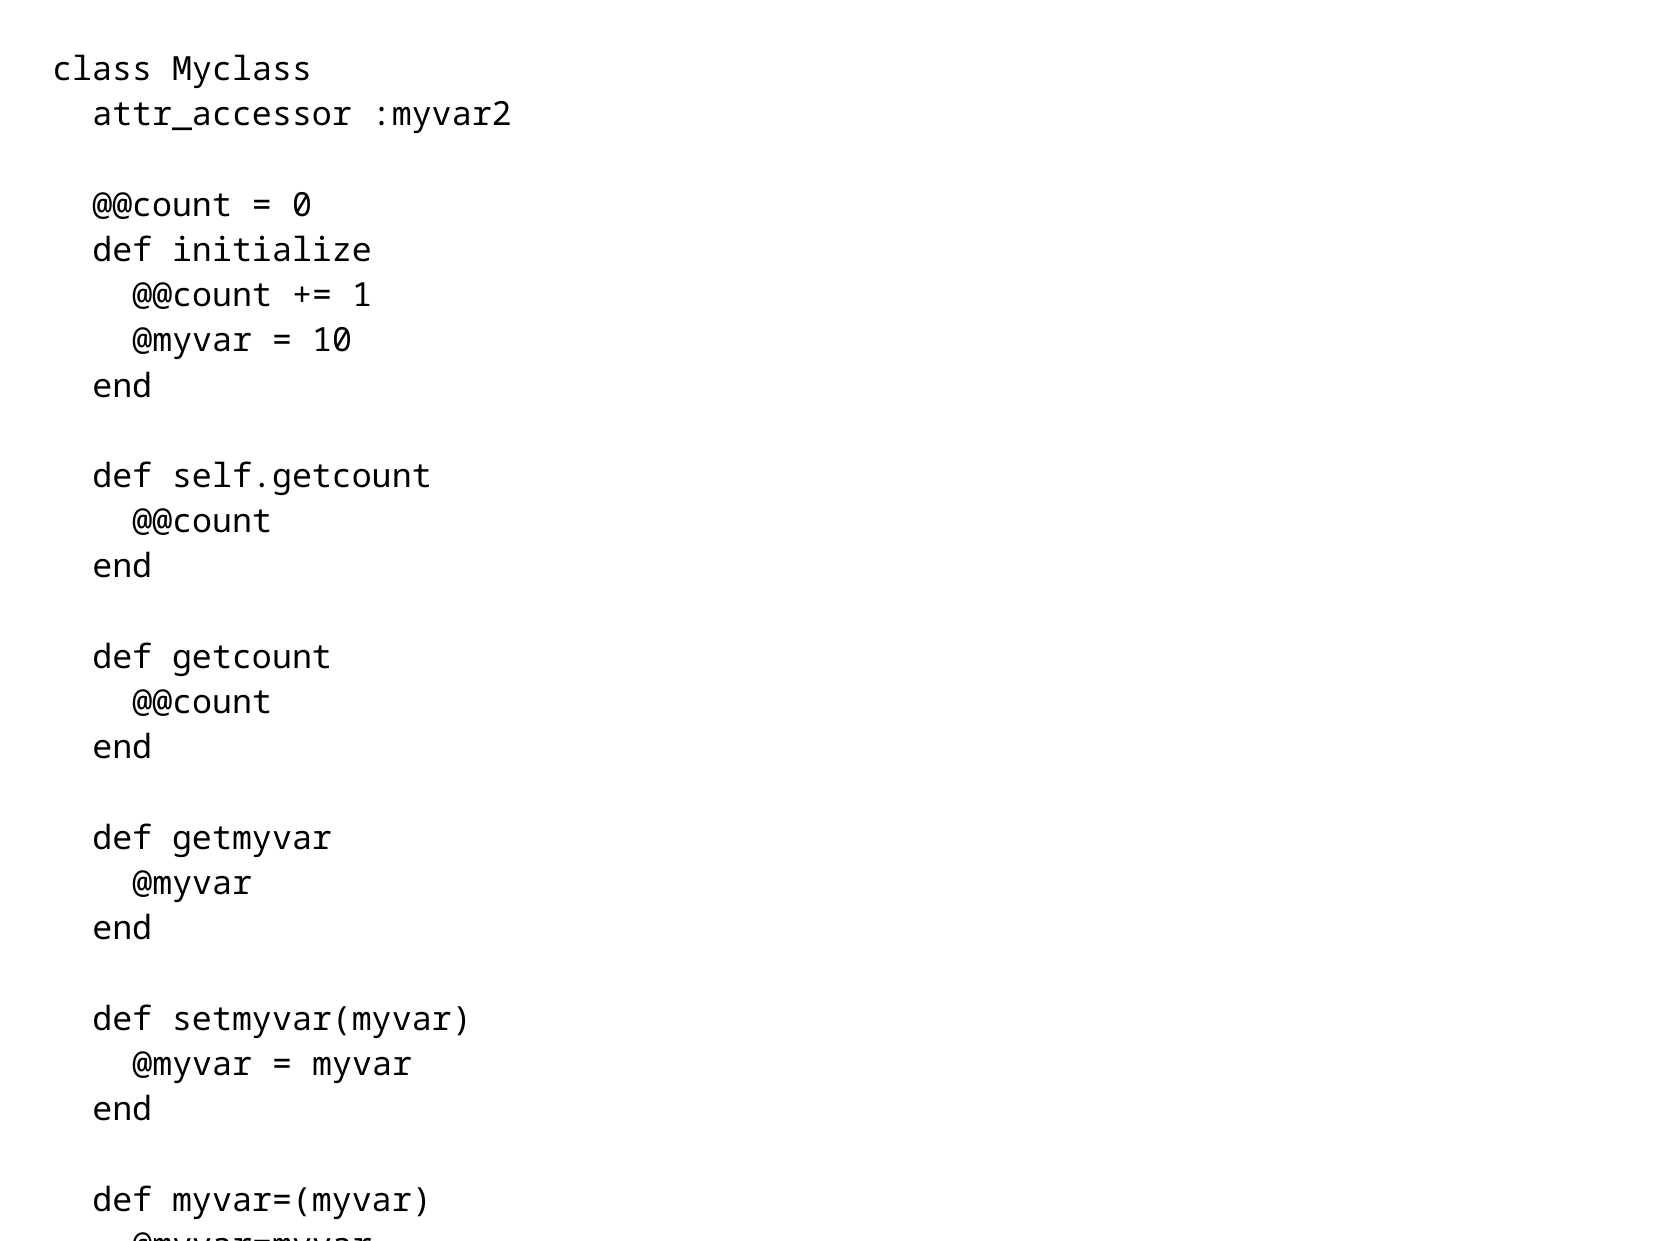

class Myclass
 attr_accessor :myvar2
 @@count = 0
 def initialize
 @@count += 1
 @myvar = 10
 end
 def self.getcount
 @@count
 end
 def getcount
 @@count
 end
 def getmyvar
 @myvar
 end
 def setmyvar(myvar)
 @myvar = myvar
 end
 def myvar=(myvar)
 @myvar=myvar
 end
end